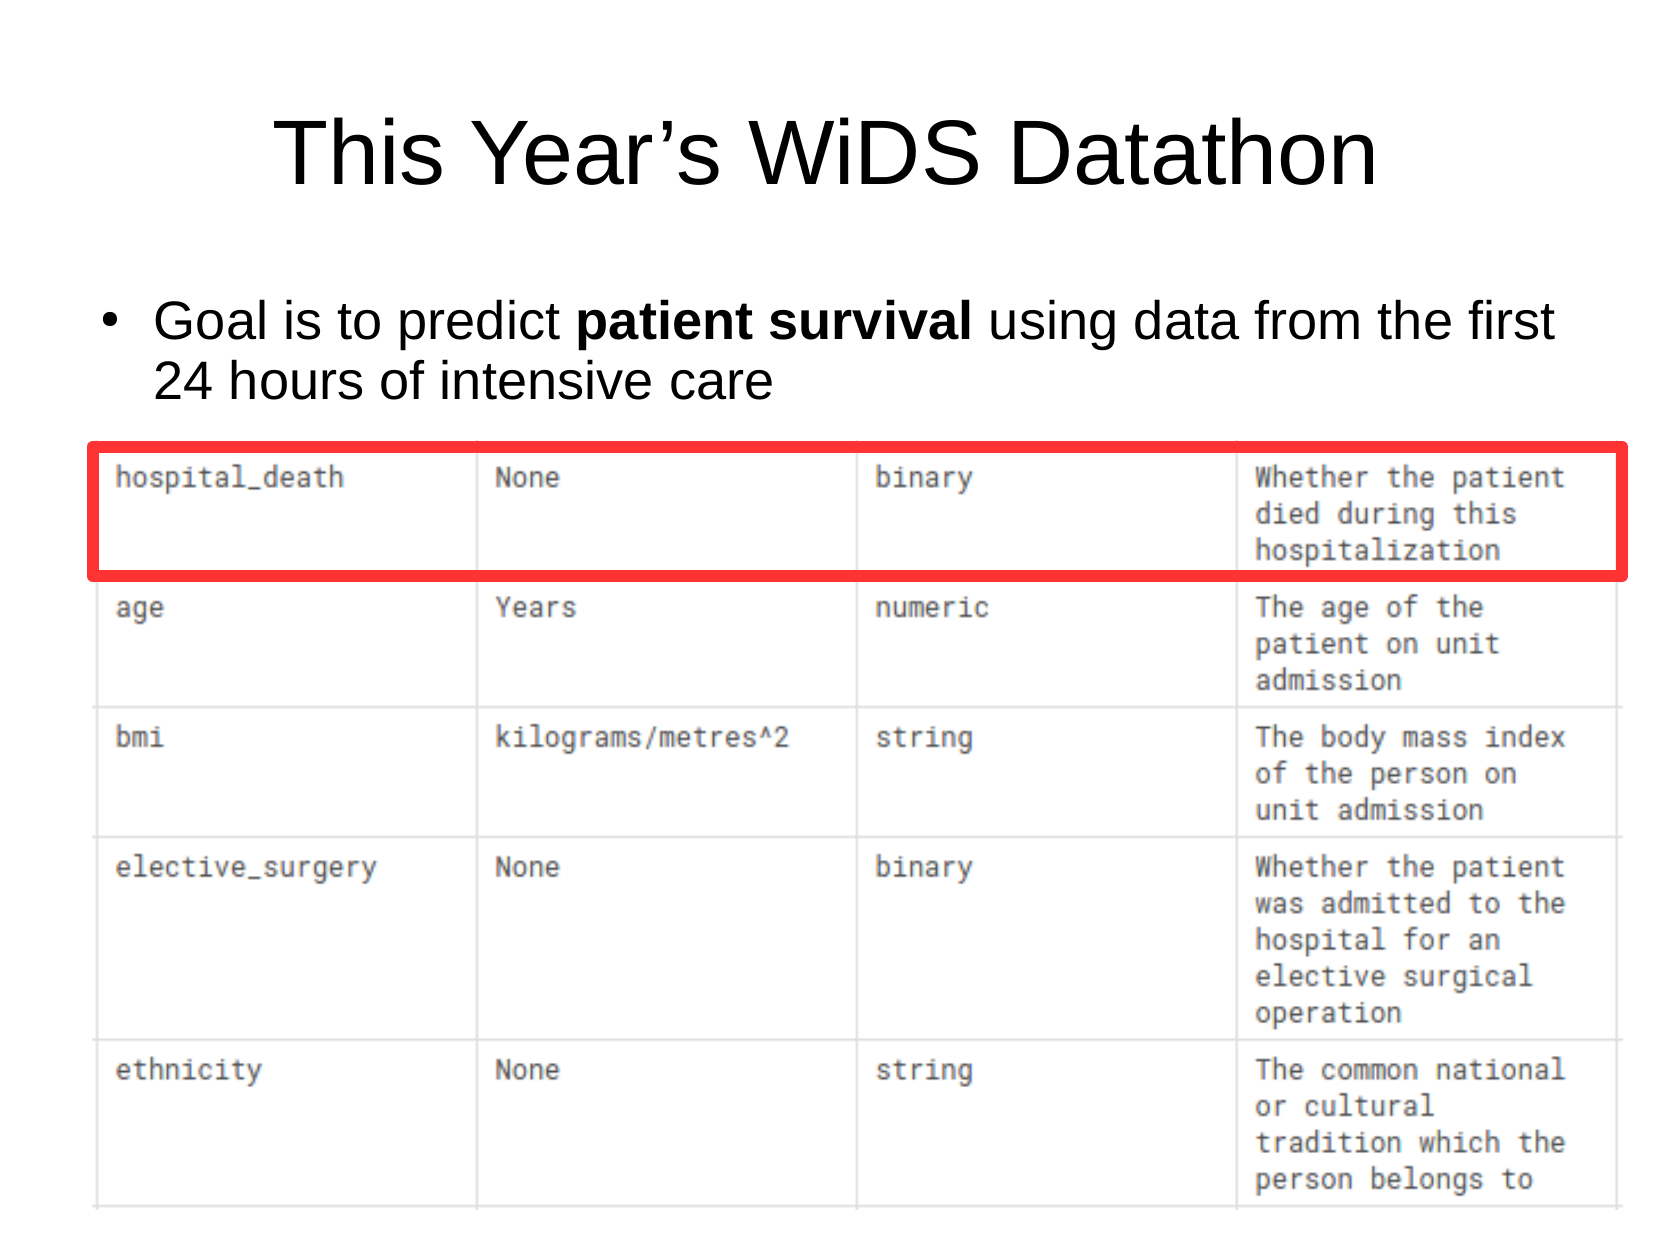

This Year’s WiDS Datathon
# Goal is to predict patient survival using data from the first 24 hours of intensive care